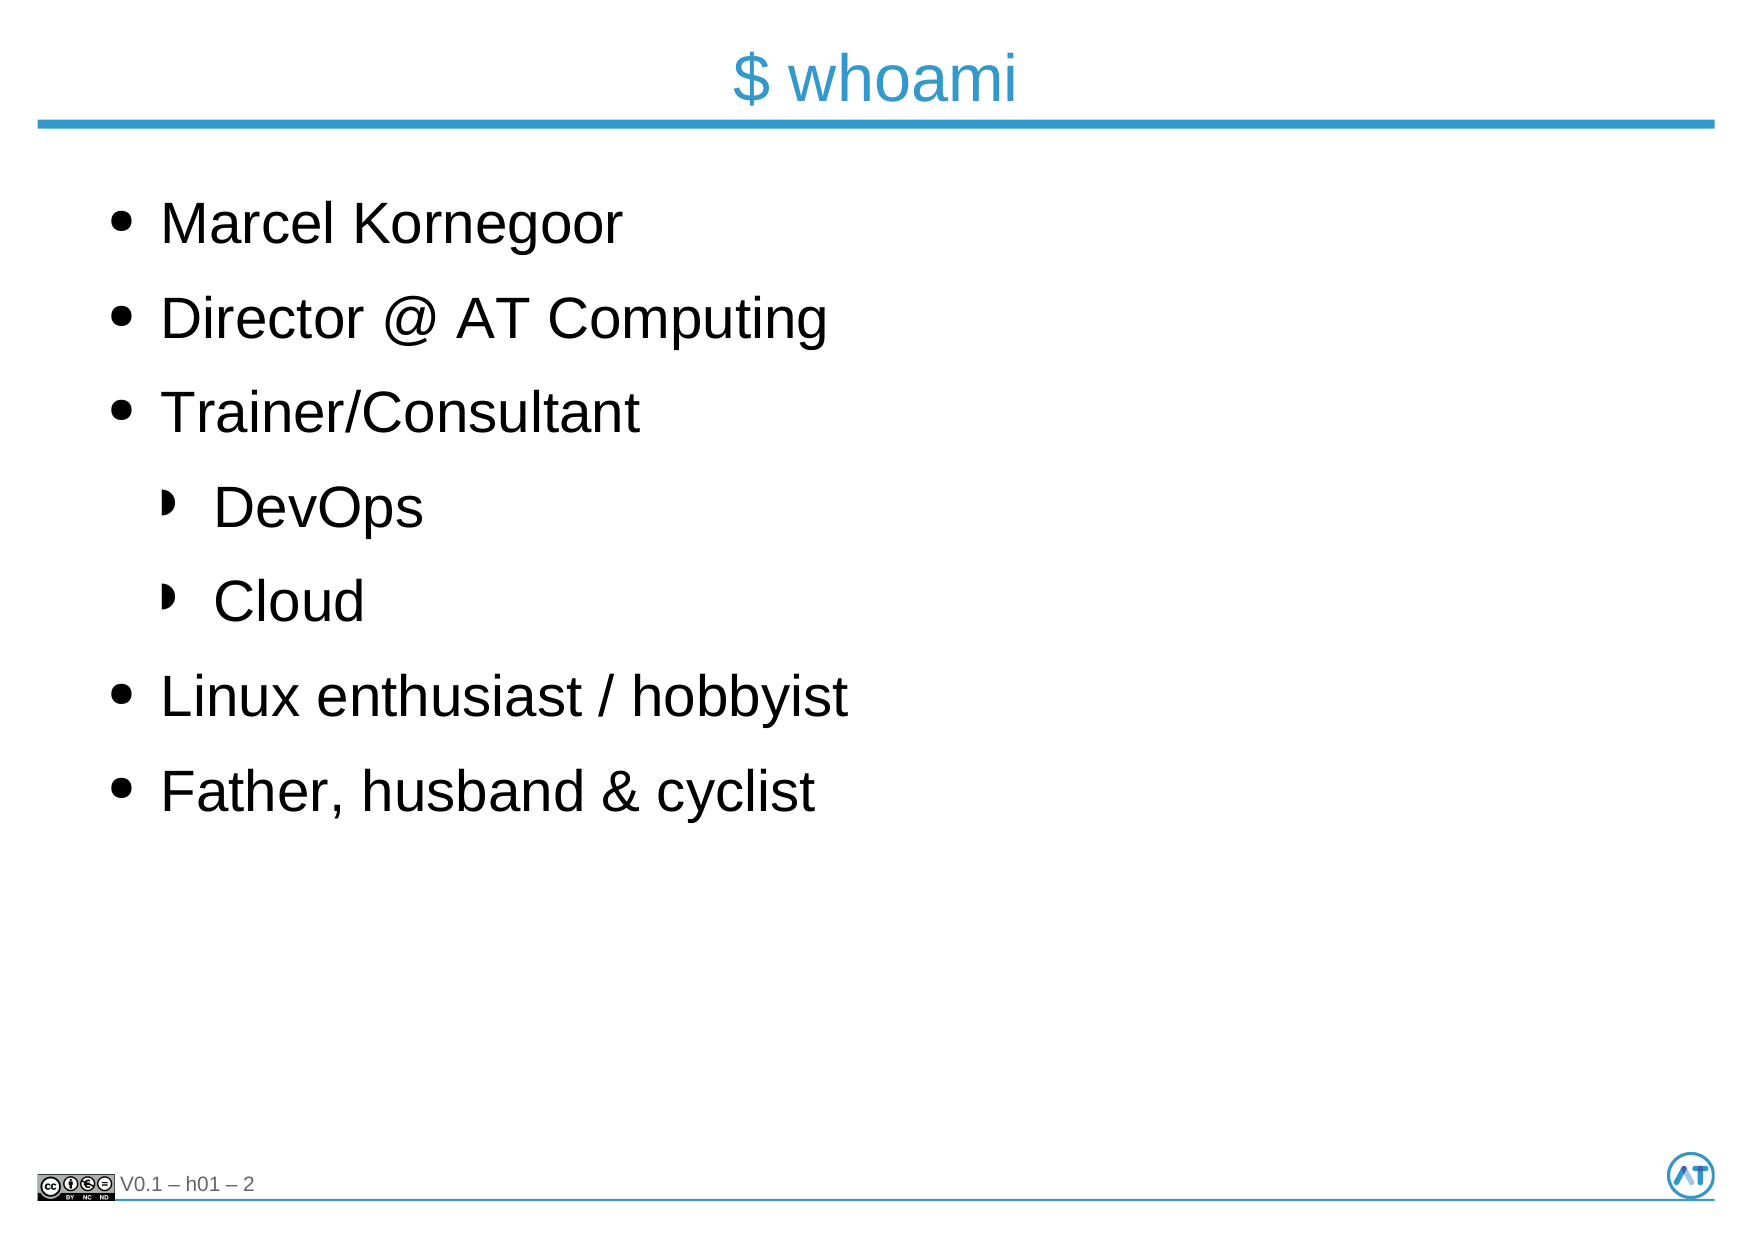

# $ whoami
Marcel Kornegoor
Director @ AT Computing
Trainer/Consultant
DevOps
Cloud
Linux enthusiast / hobbyist
Father, husband & cyclist